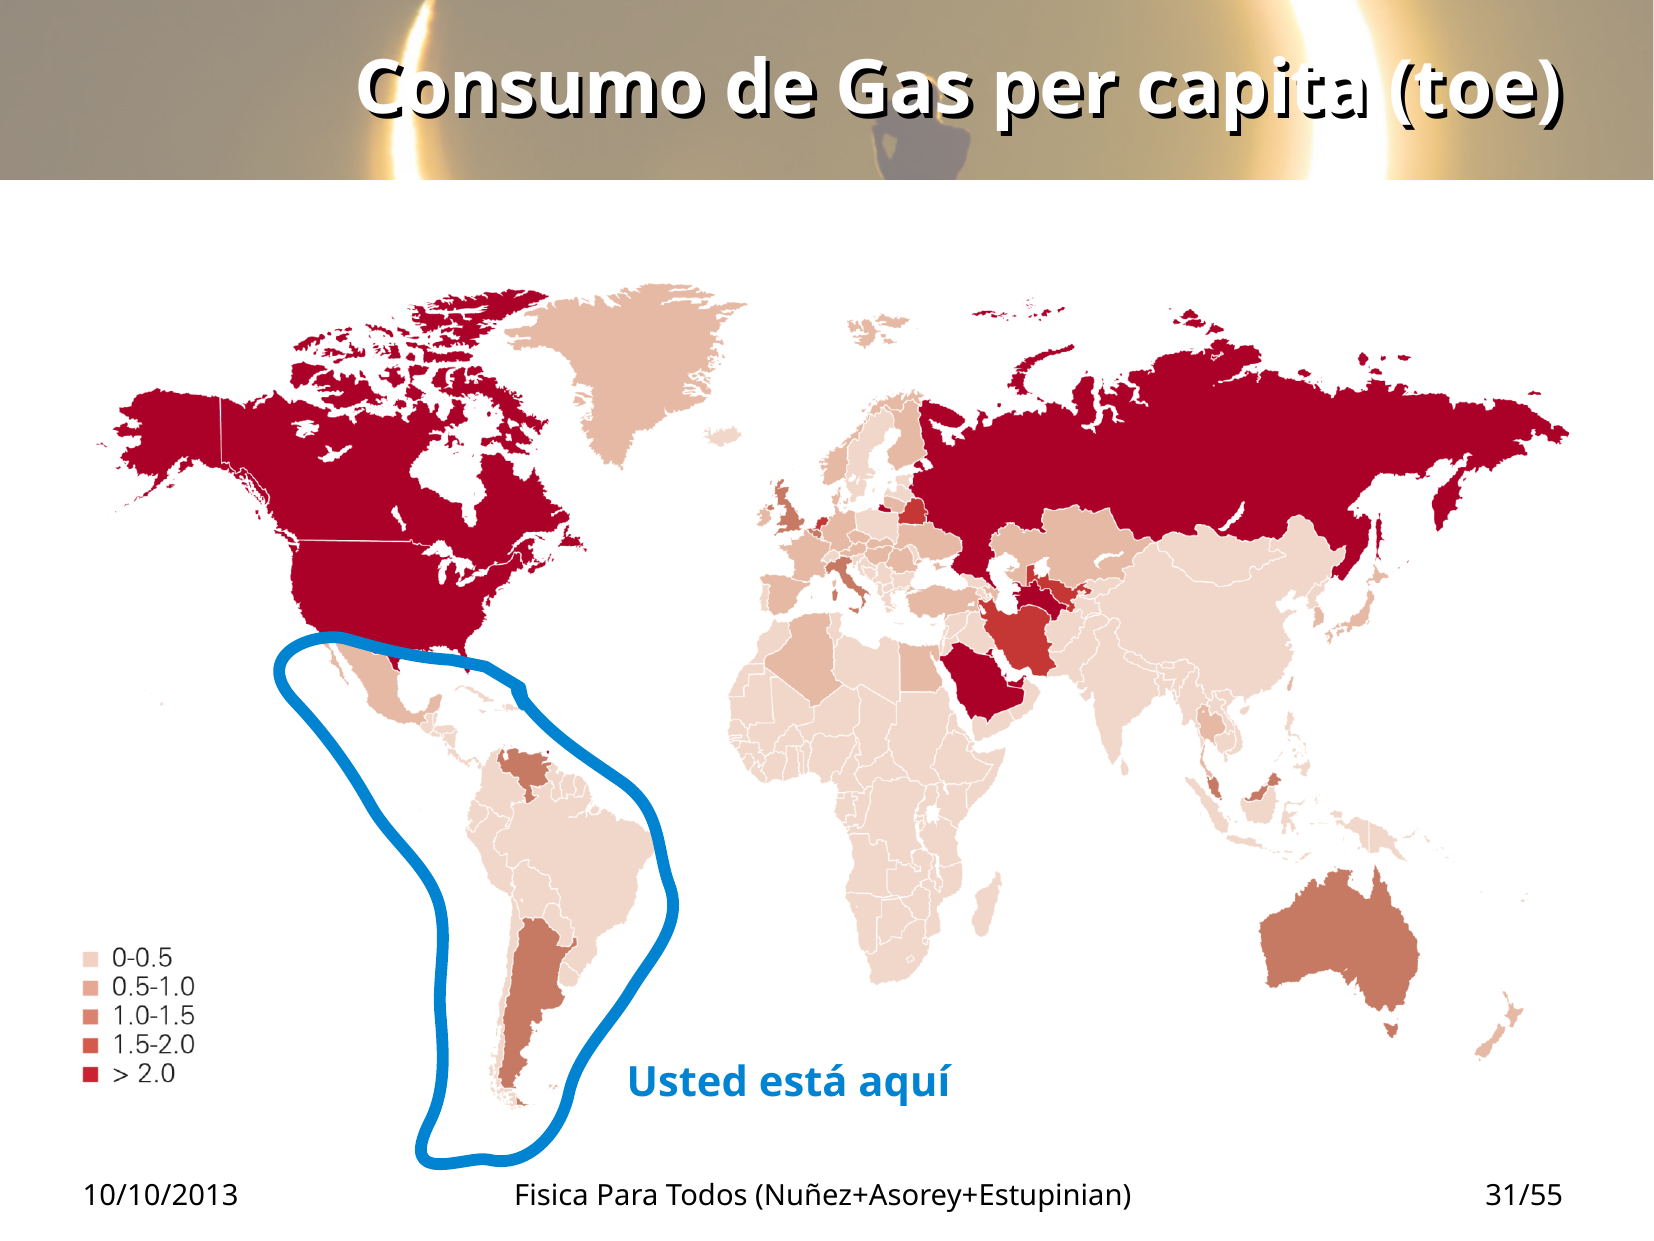

# Consumo de Gas per capita (toe)
Usted está aquí
10/10/2013
Fisica Para Todos (Nuñez+Asorey+Estupinian)
31